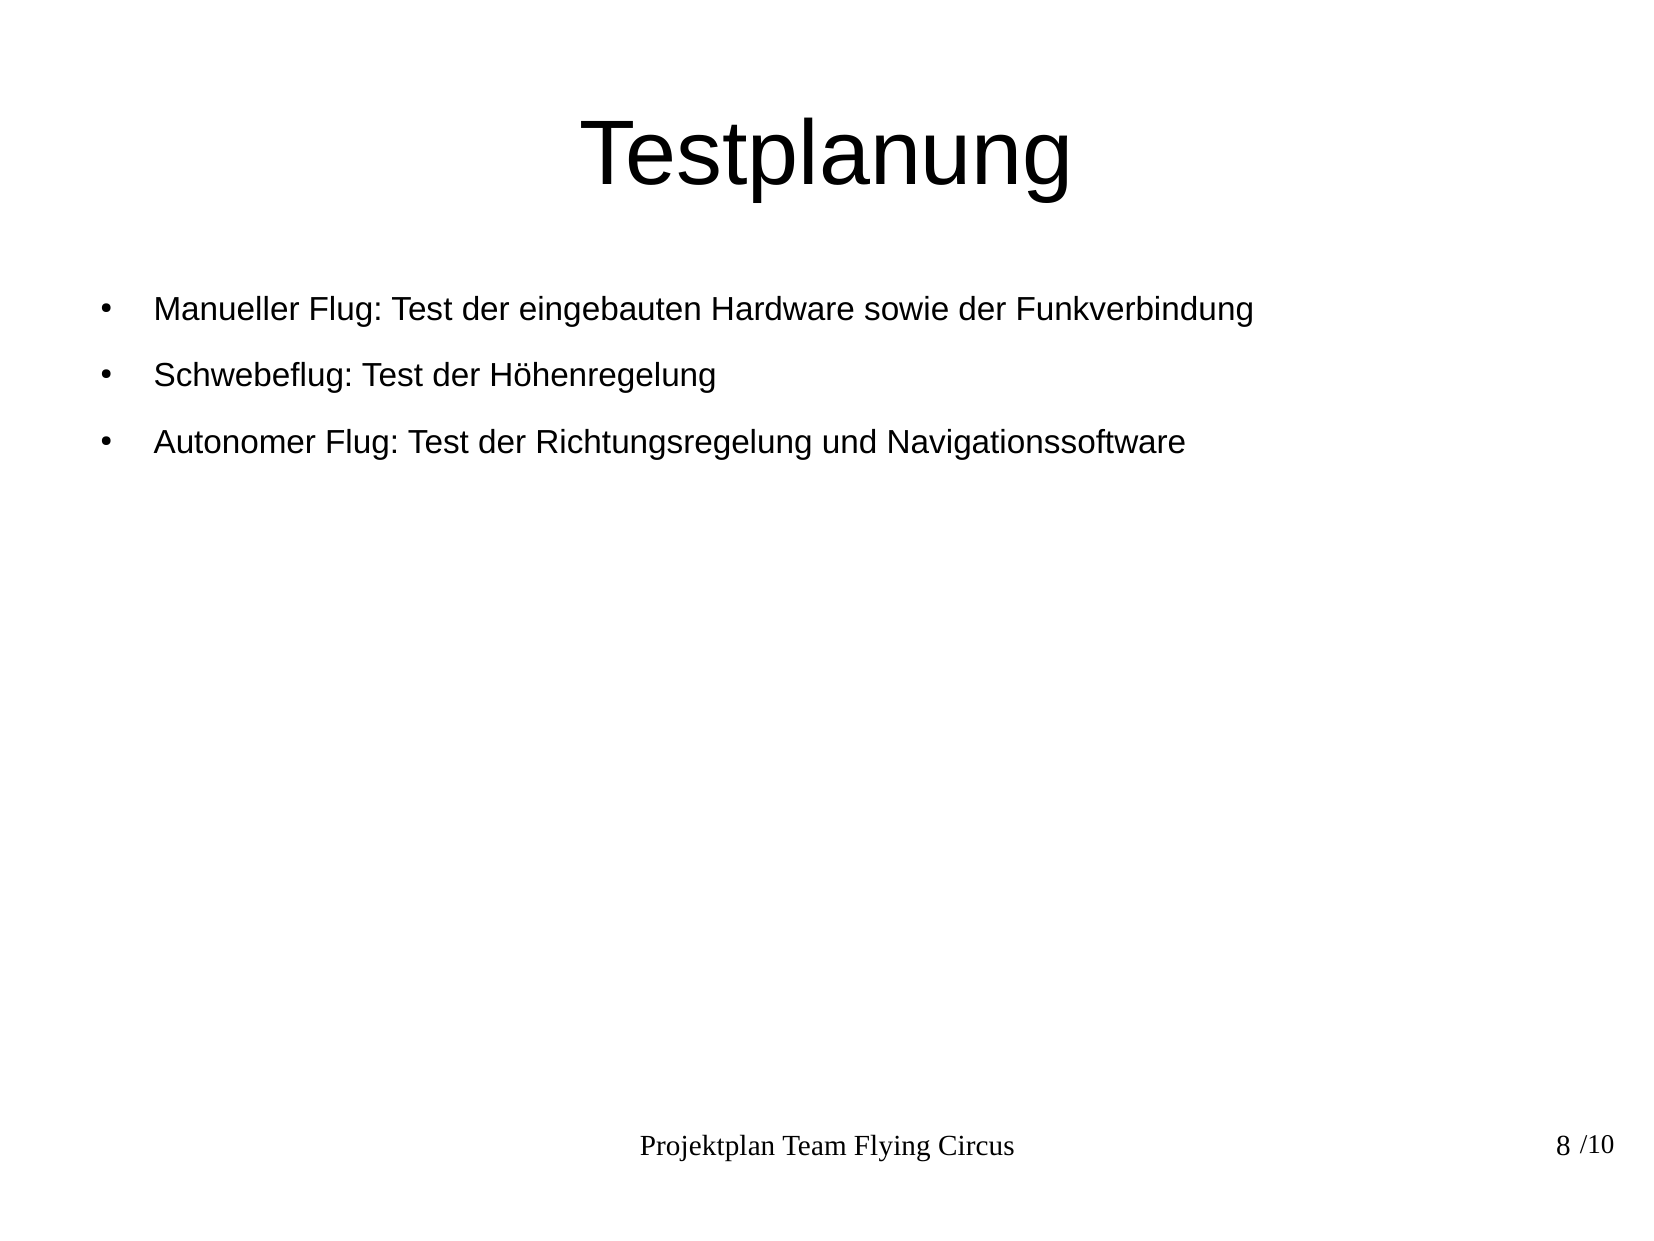

# Testplanung
Manueller Flug: Test der eingebauten Hardware sowie der Funkverbindung
Schwebeflug: Test der Höhenregelung
Autonomer Flug: Test der Richtungsregelung und Navigationssoftware
/10
Projektplan Team Flying Circus
8